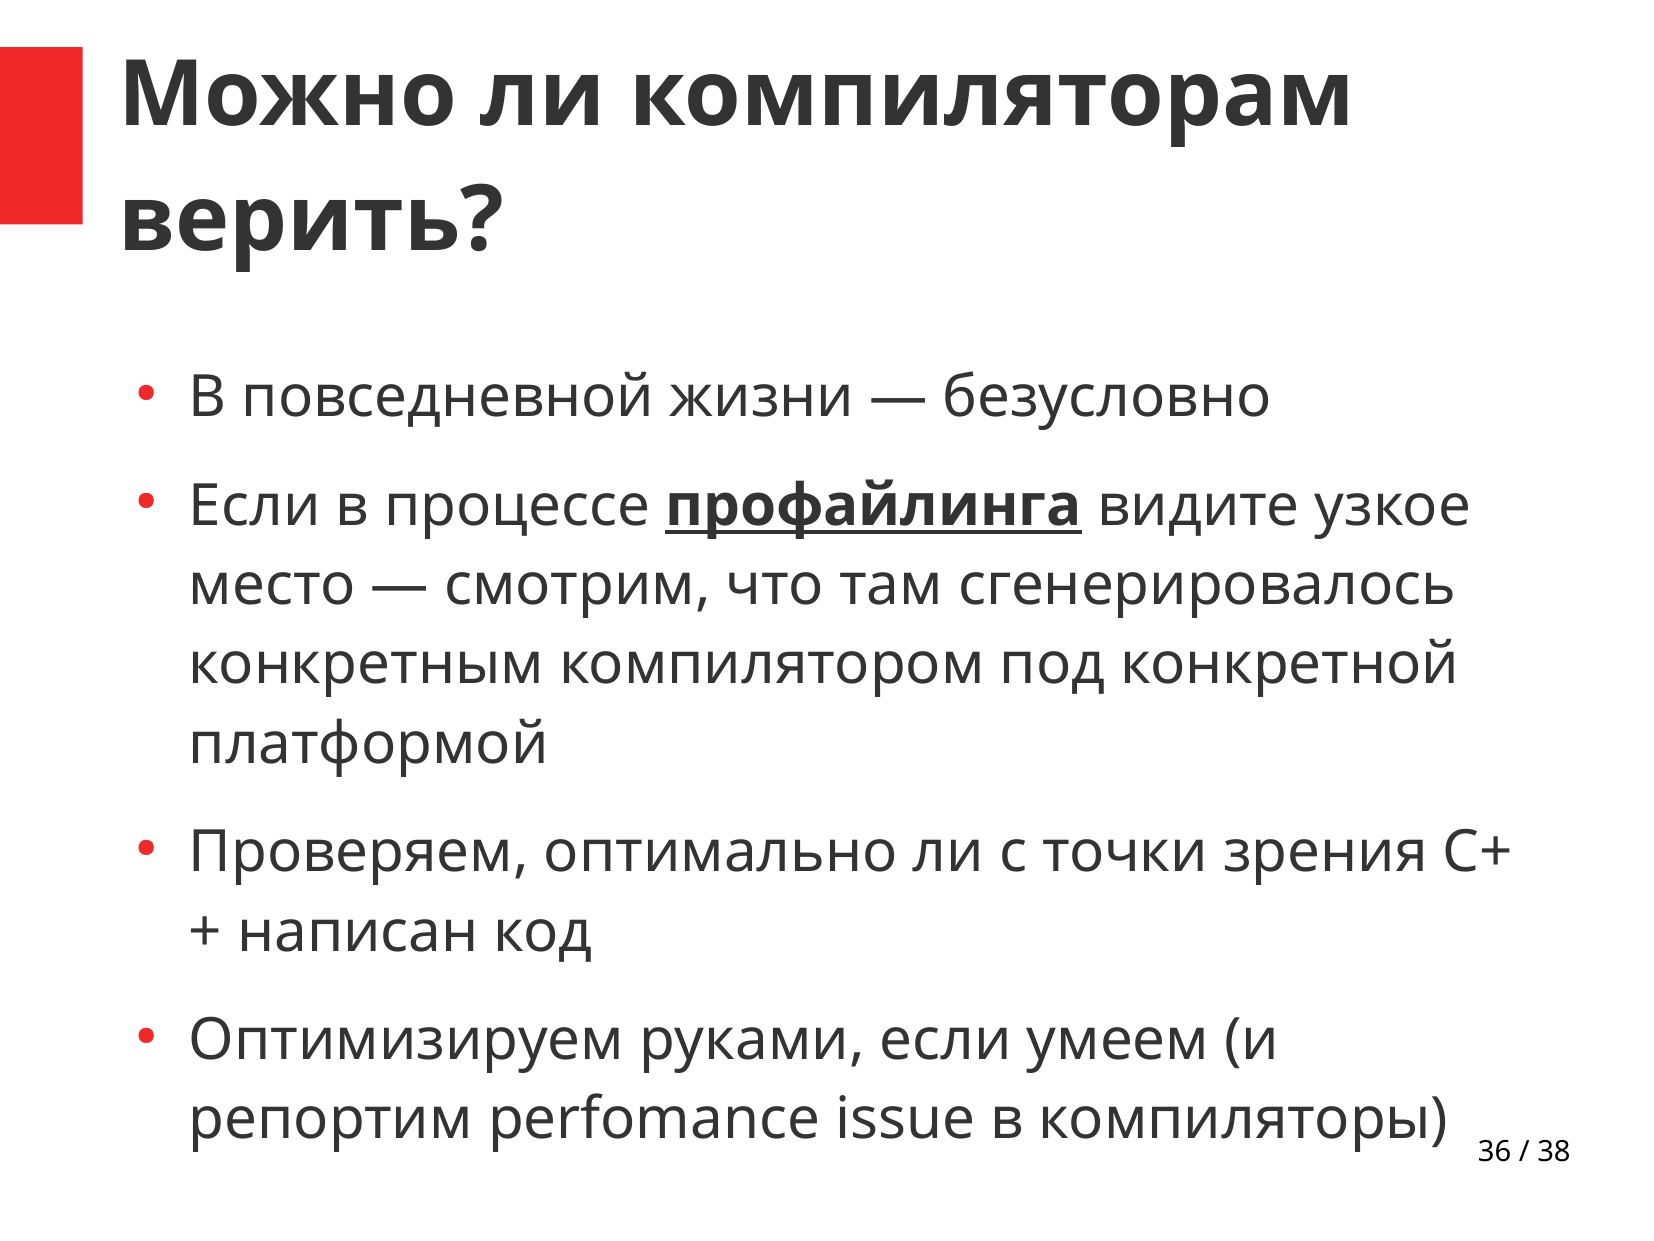

# Можно ли компиляторам верить?
В повседневной жизни — безусловно
Если в процессе профайлинга видите узкое место — смотрим, что там сгенерировалось конкретным компилятором под конкретной платформой
Проверяем, оптимально ли с точки зрения С++ написан код
Оптимизируем руками, если умеем (и репортим perfomance issue в компиляторы)
36